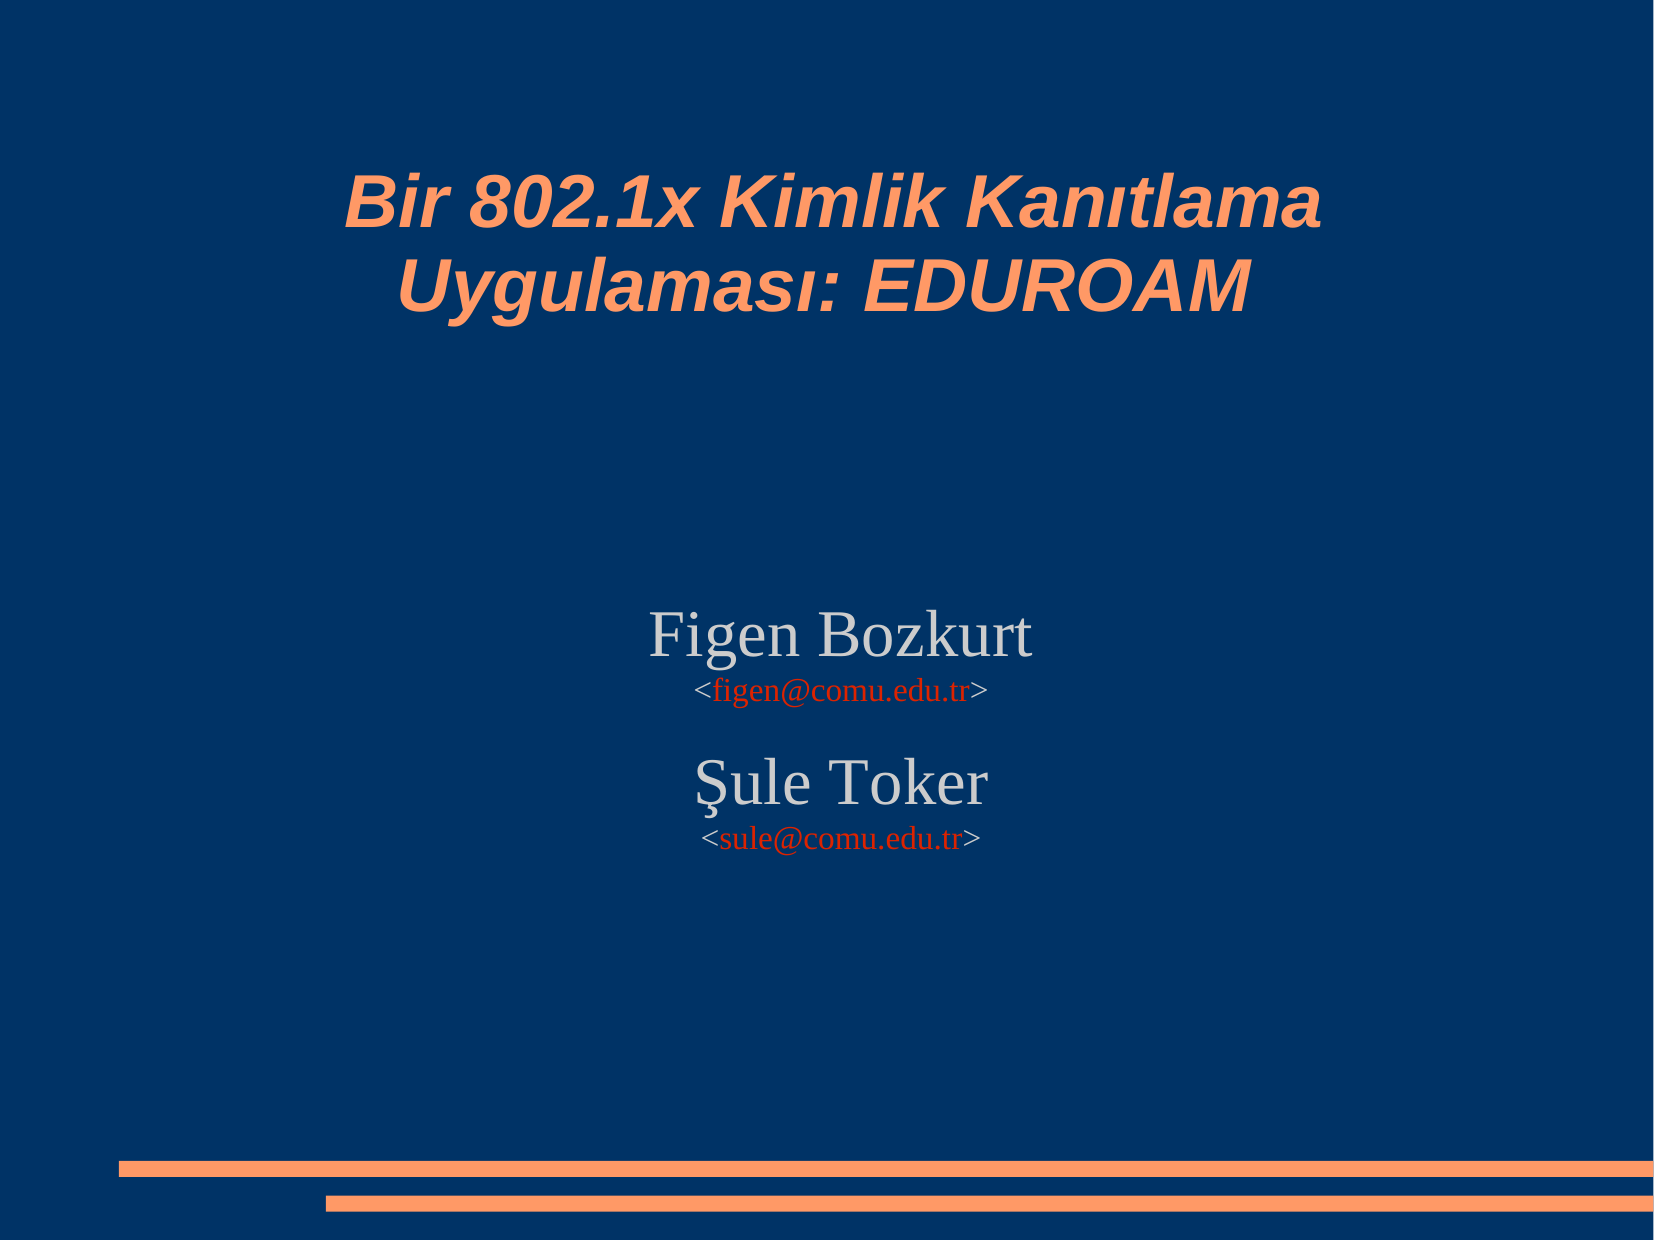

# Bir 802.1x Kimlik Kanıtlama Uygulaması: EDUROAM
Figen Bozkurt
<figen@comu.edu.tr>
Şule Toker
<sule@comu.edu.tr>